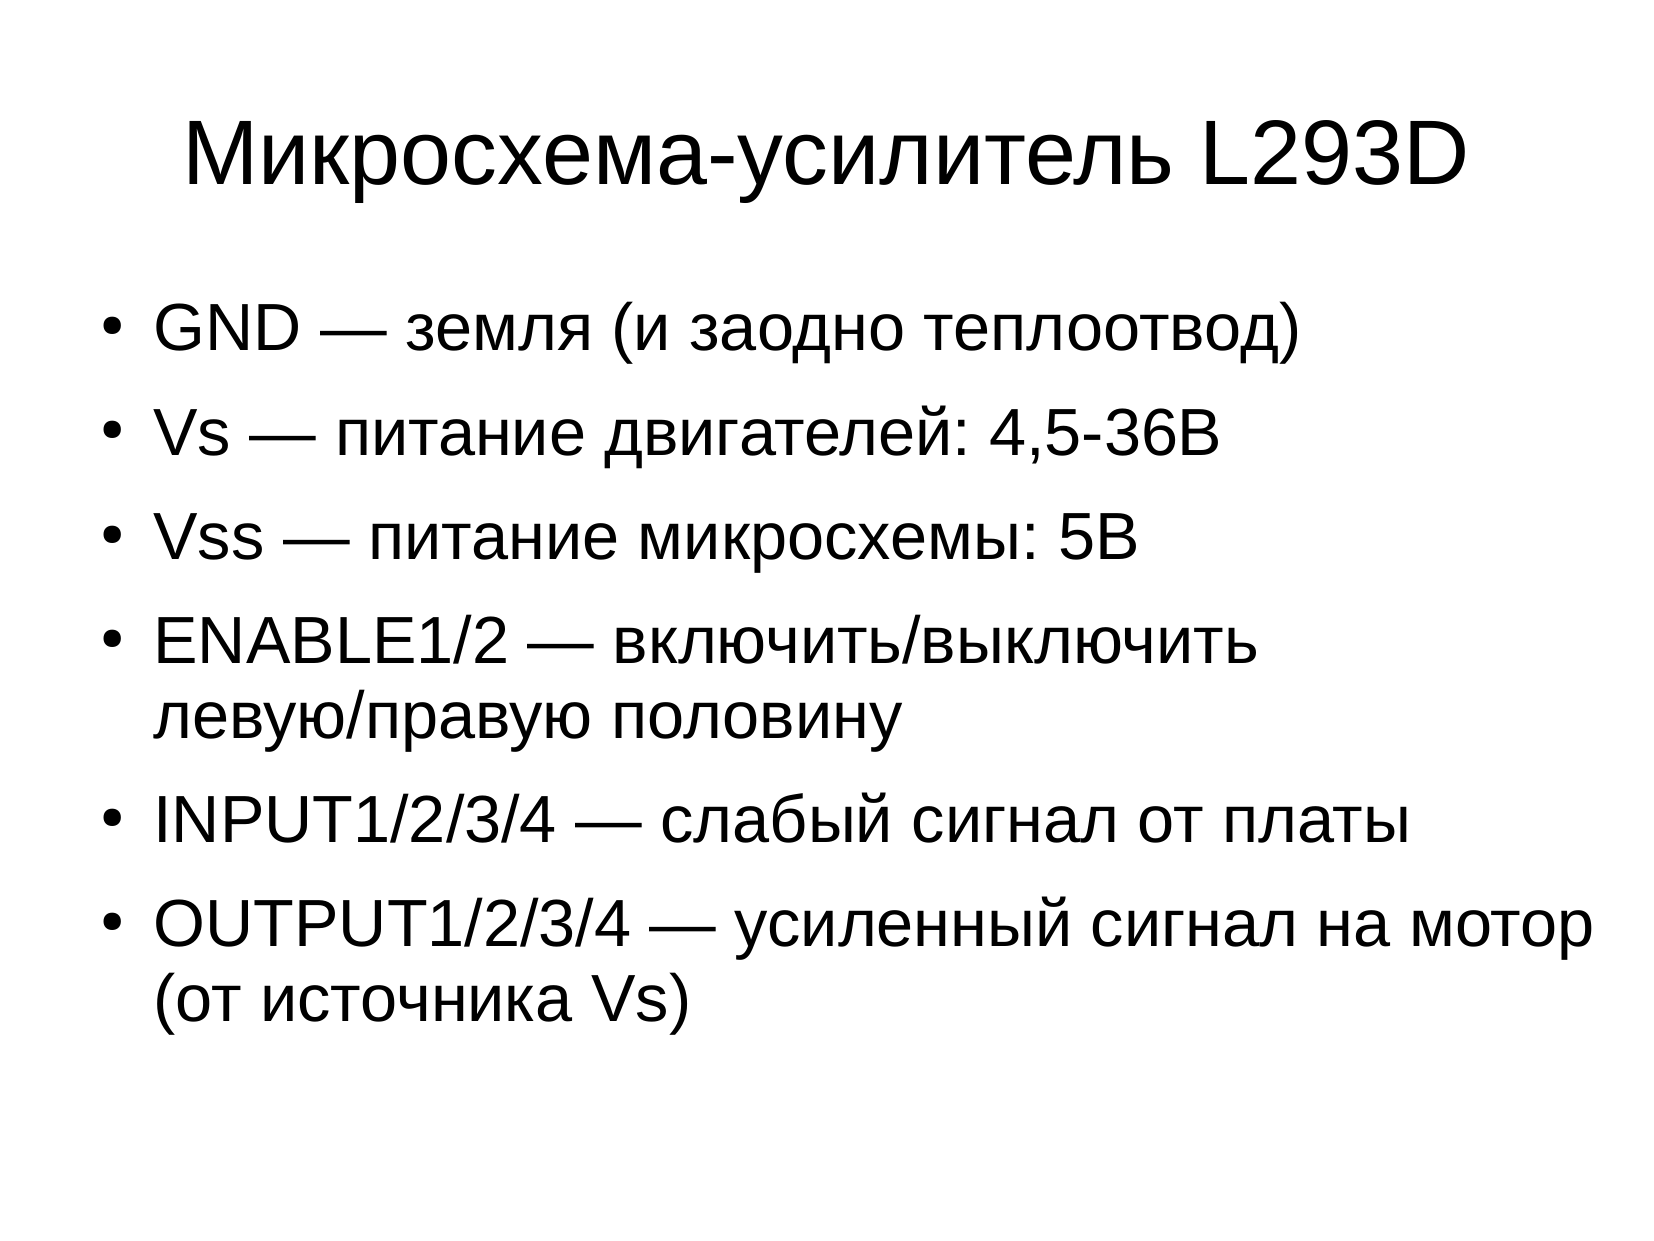

# Микросхема-усилитель L293D
GND — земля (и заодно теплоотвод)
Vs — питание двигателей: 4,5-36В
Vss — питание микросхемы: 5В
ENABLE1/2 — включить/выключить левую/правую половину
INPUT1/2/3/4 — слабый сигнал от платы
OUTPUT1/2/3/4 — усиленный сигнал на мотор (от источника Vs)